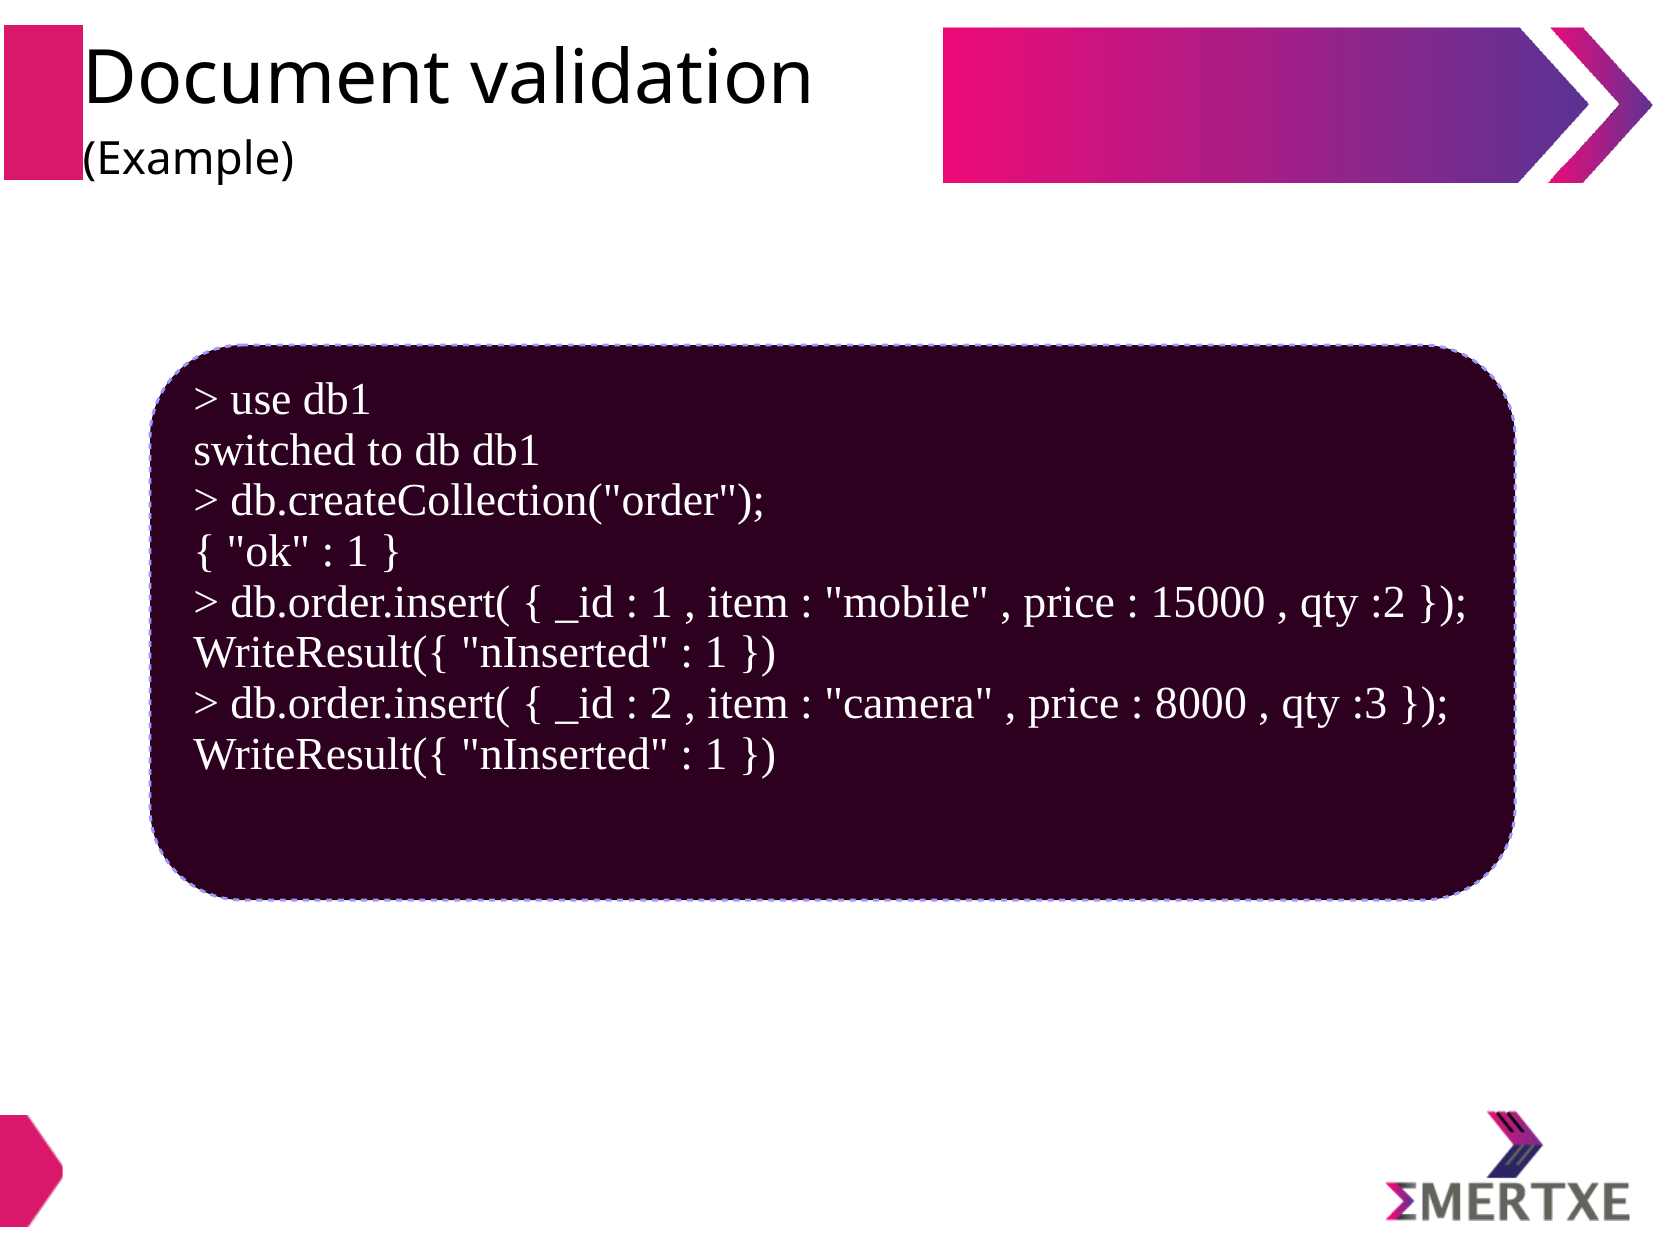

# Document validation (Example)
> use db1
switched to db db1
> db.createCollection("order");
{ "ok" : 1 }
> db.order.insert( { _id : 1 , item : "mobile" , price : 15000 , qty :2 });
WriteResult({ "nInserted" : 1 })
> db.order.insert( { _id : 2 , item : "camera" , price : 8000 , qty :3 });
WriteResult({ "nInserted" : 1 })